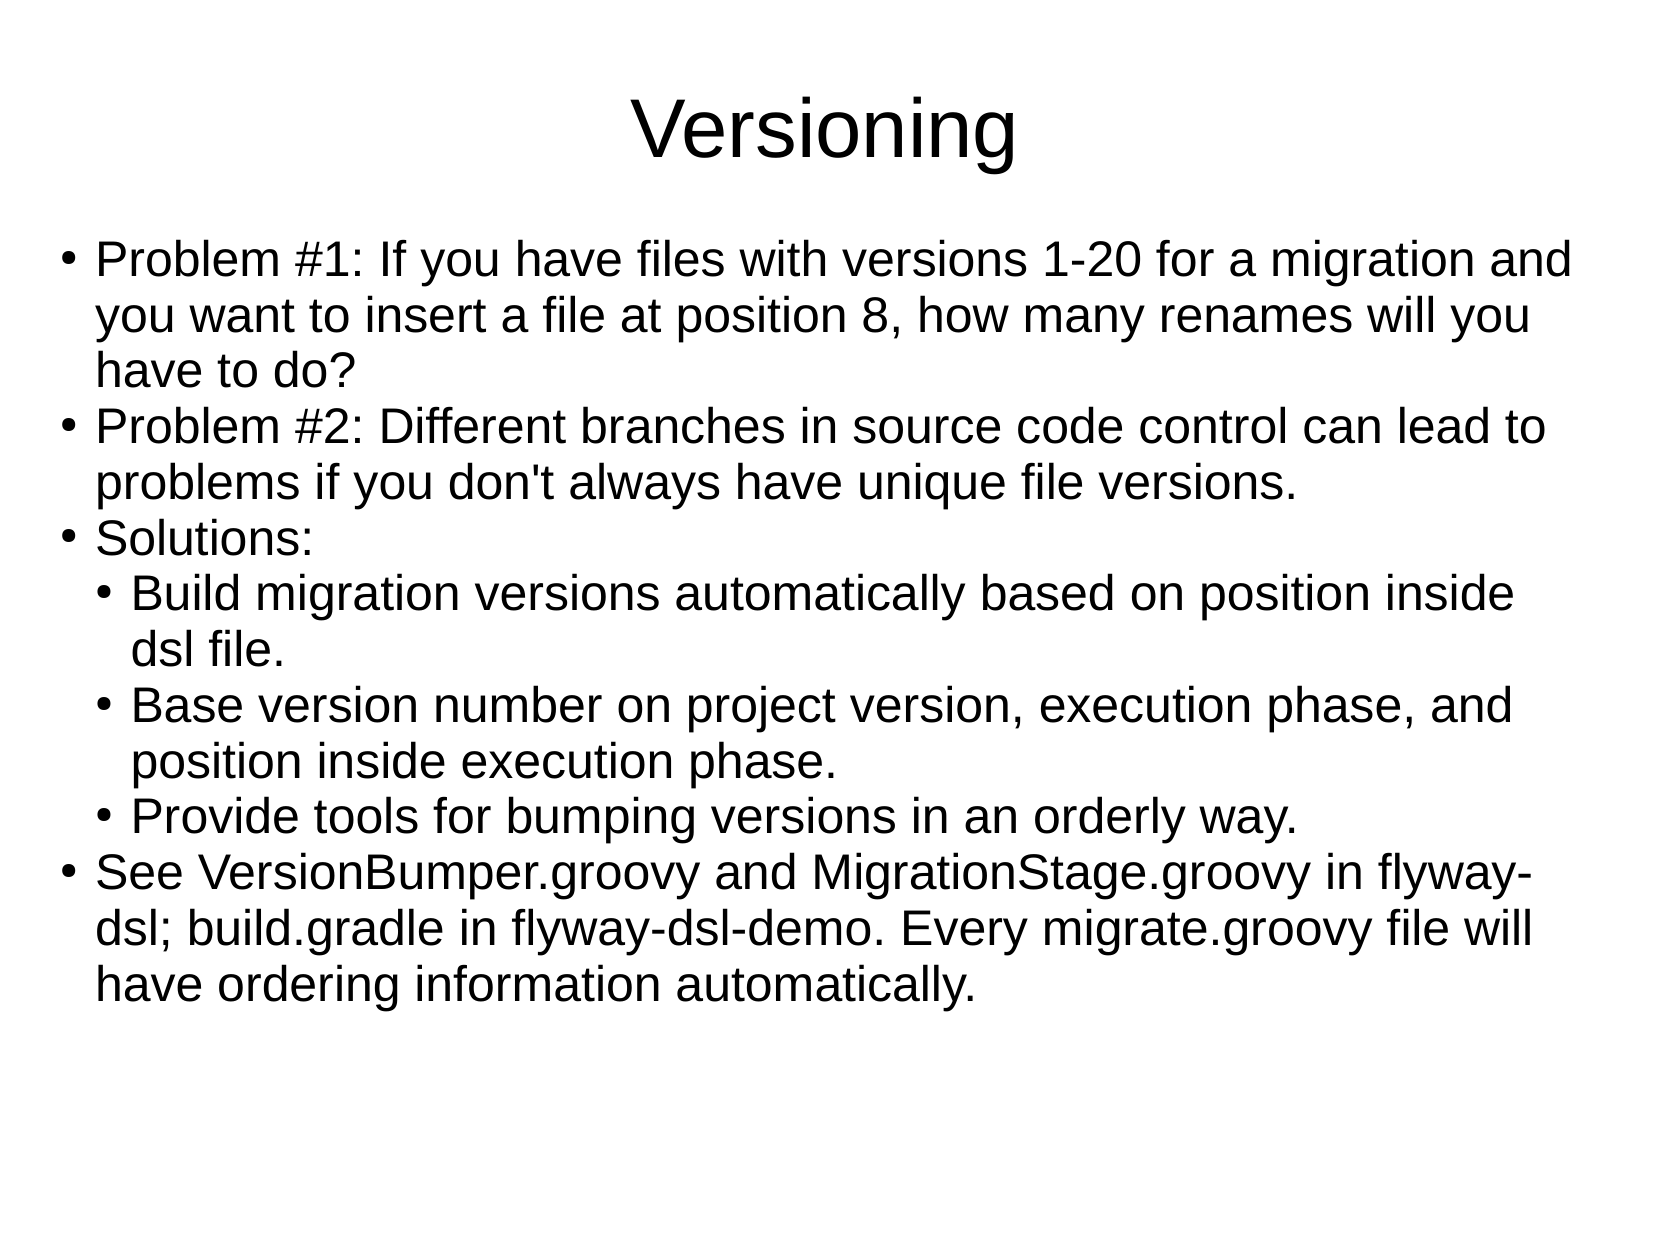

Versioning
Problem #1: If you have files with versions 1-20 for a migration and you want to insert a file at position 8, how many renames will you have to do?
Problem #2: Different branches in source code control can lead to problems if you don't always have unique file versions.
Solutions:
Build migration versions automatically based on position inside dsl file.
Base version number on project version, execution phase, and position inside execution phase.
Provide tools for bumping versions in an orderly way.
See VersionBumper.groovy and MigrationStage.groovy in flyway-dsl; build.gradle in flyway-dsl-demo. Every migrate.groovy file will have ordering information automatically.